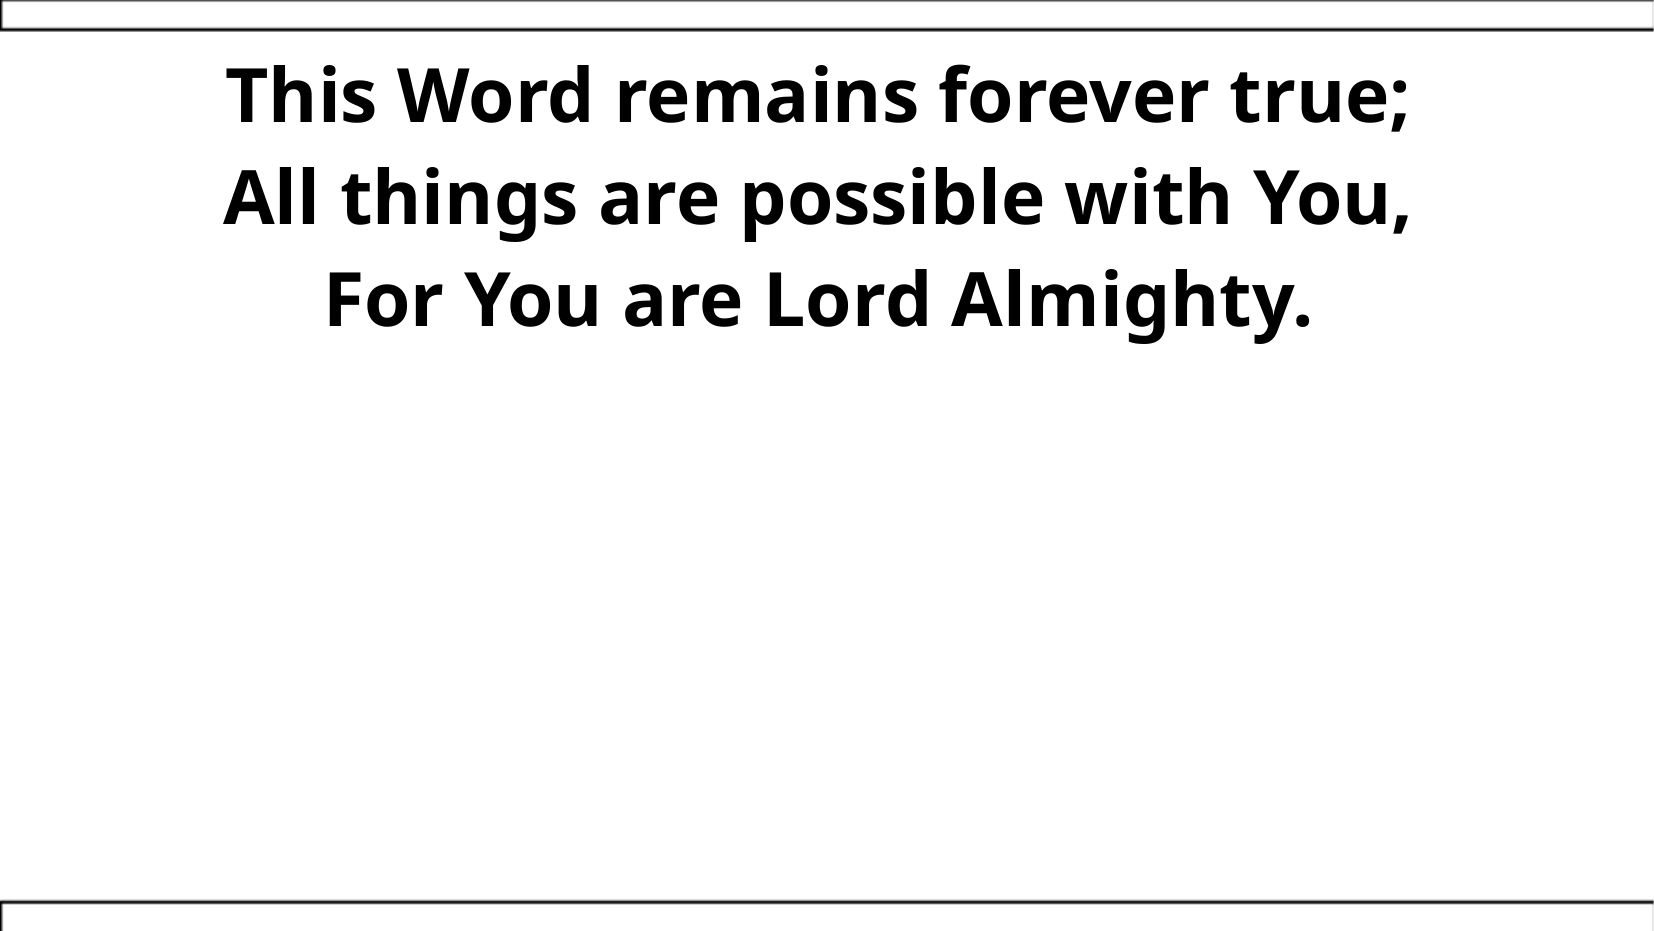

This Word remains forever true;
All things are possible with You,
For You are Lord Almighty.